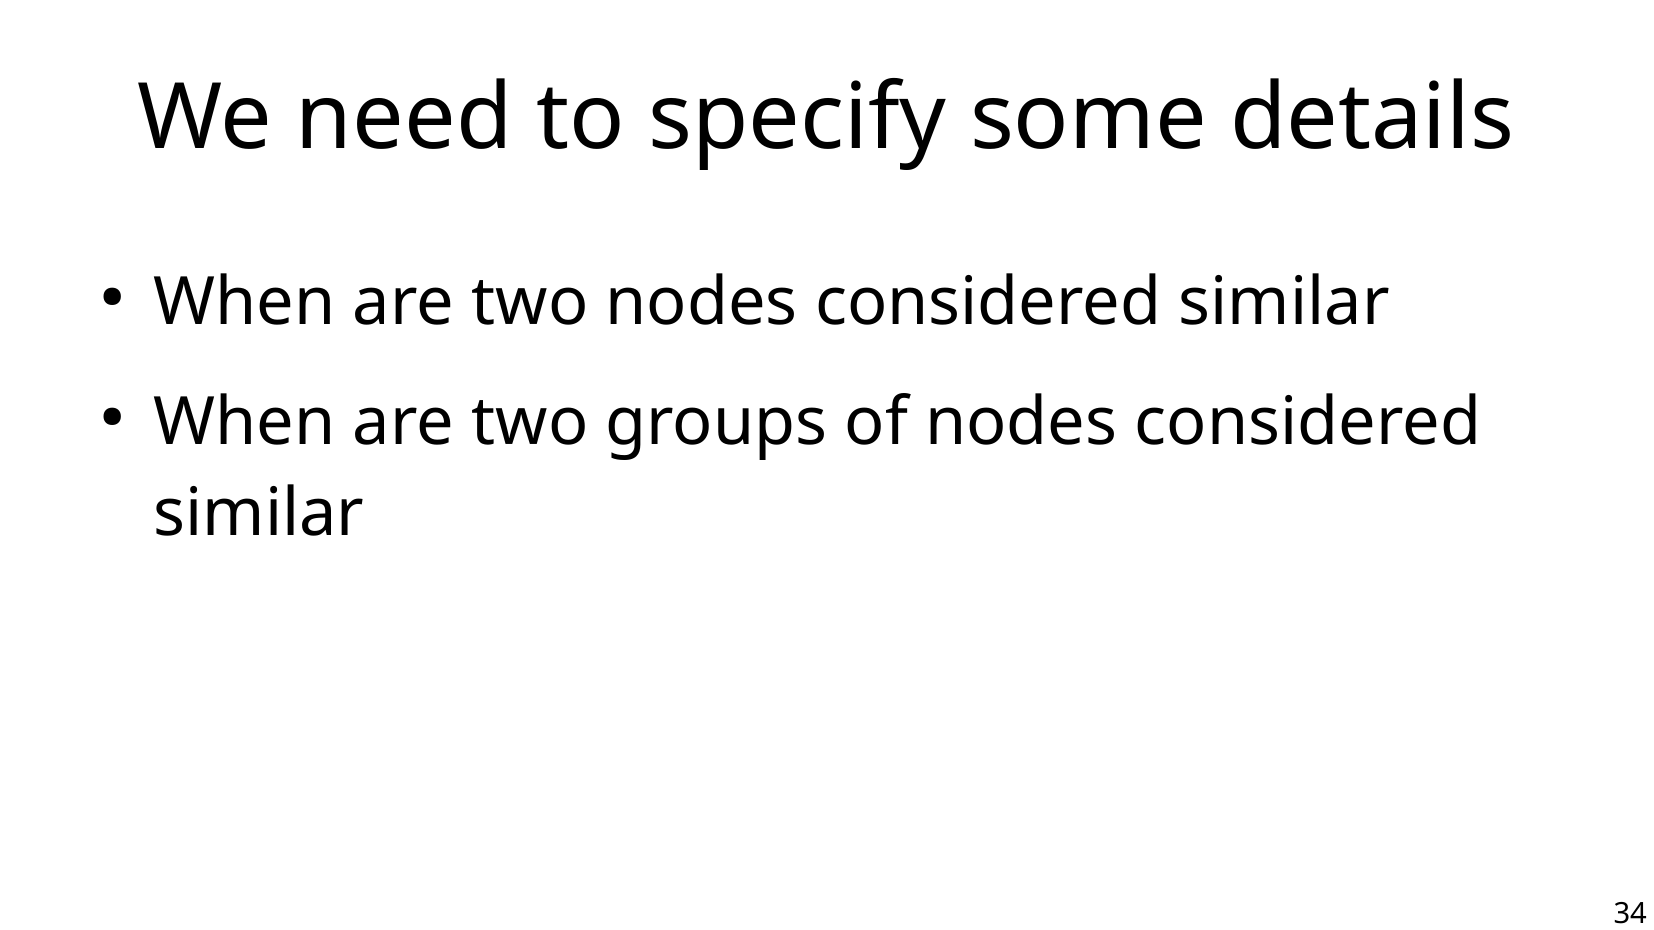

# We need to specify some details
When are two nodes considered similar
When are two groups of nodes considered similar
34